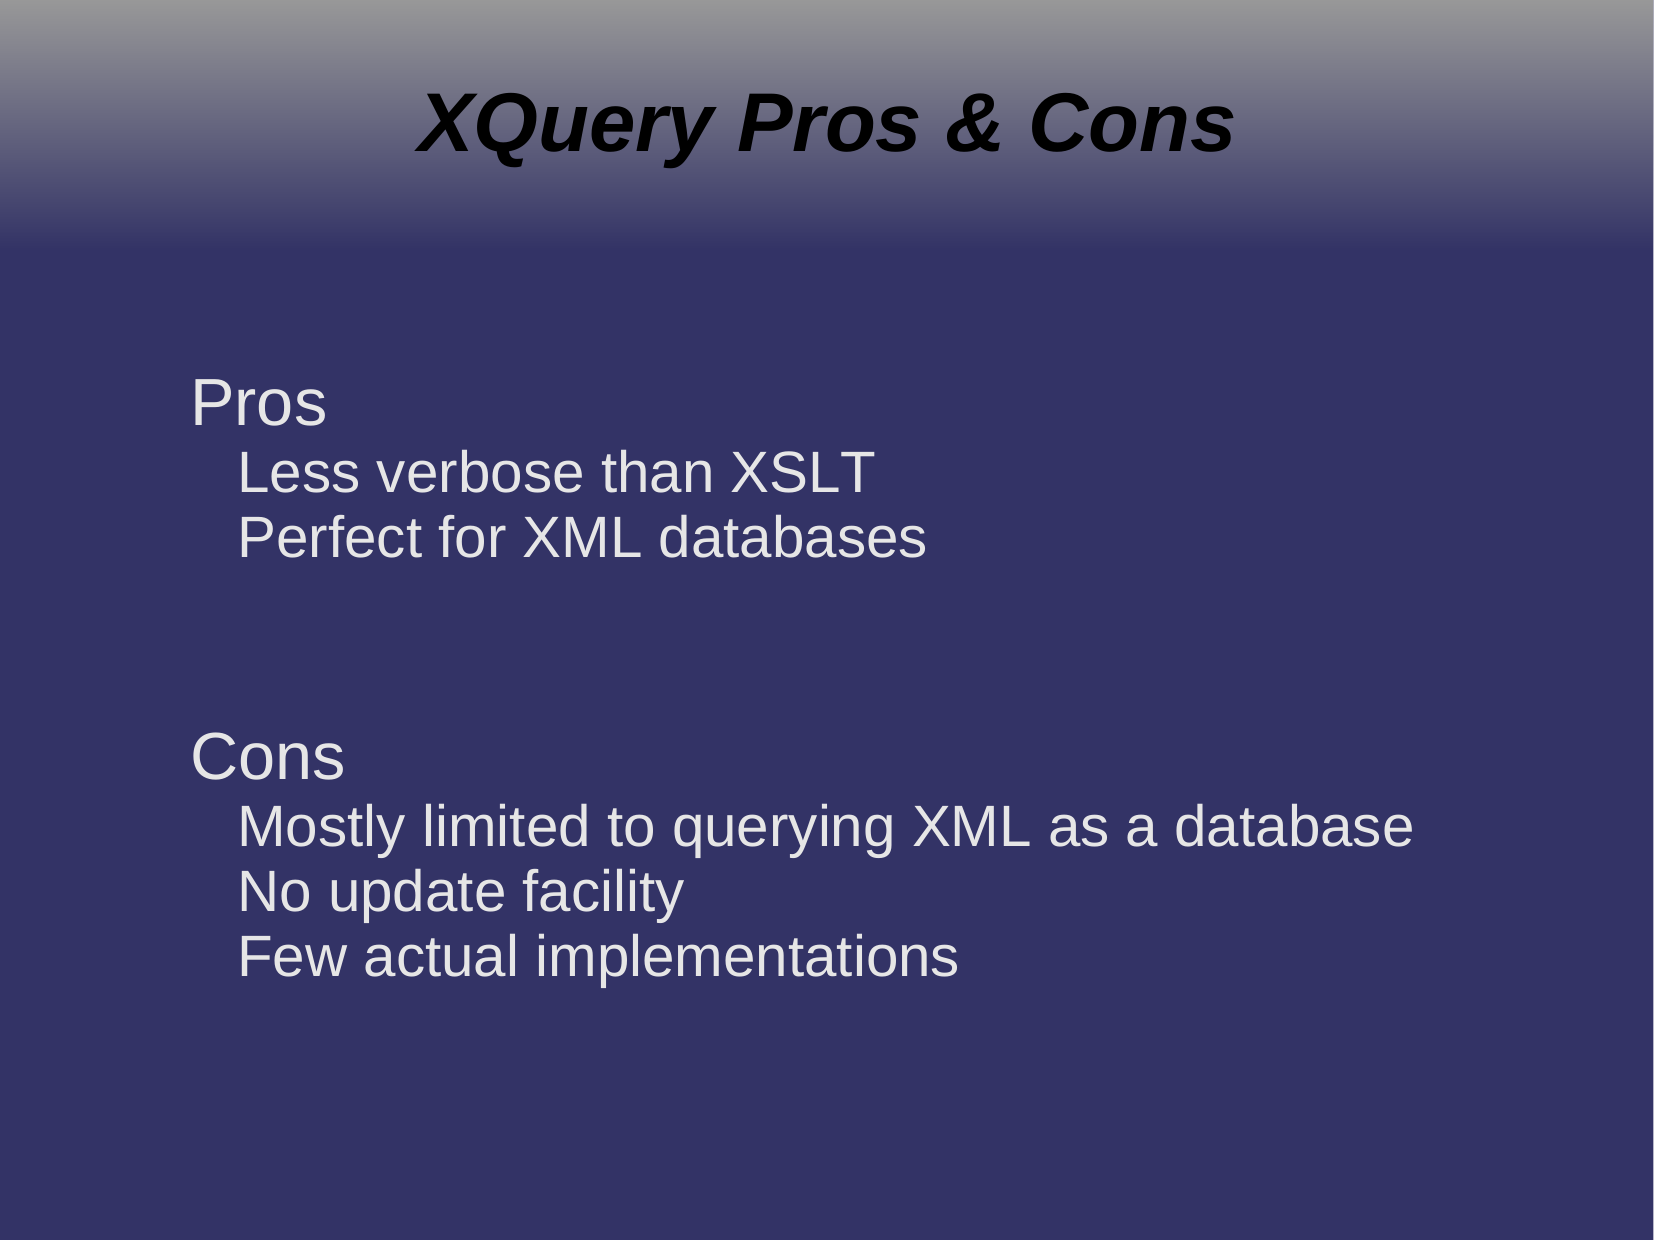

# XQuery Pros & Cons
Pros
Less verbose than XSLT
Perfect for XML databases
Cons
Mostly limited to querying XML as a database
No update facility
Few actual implementations